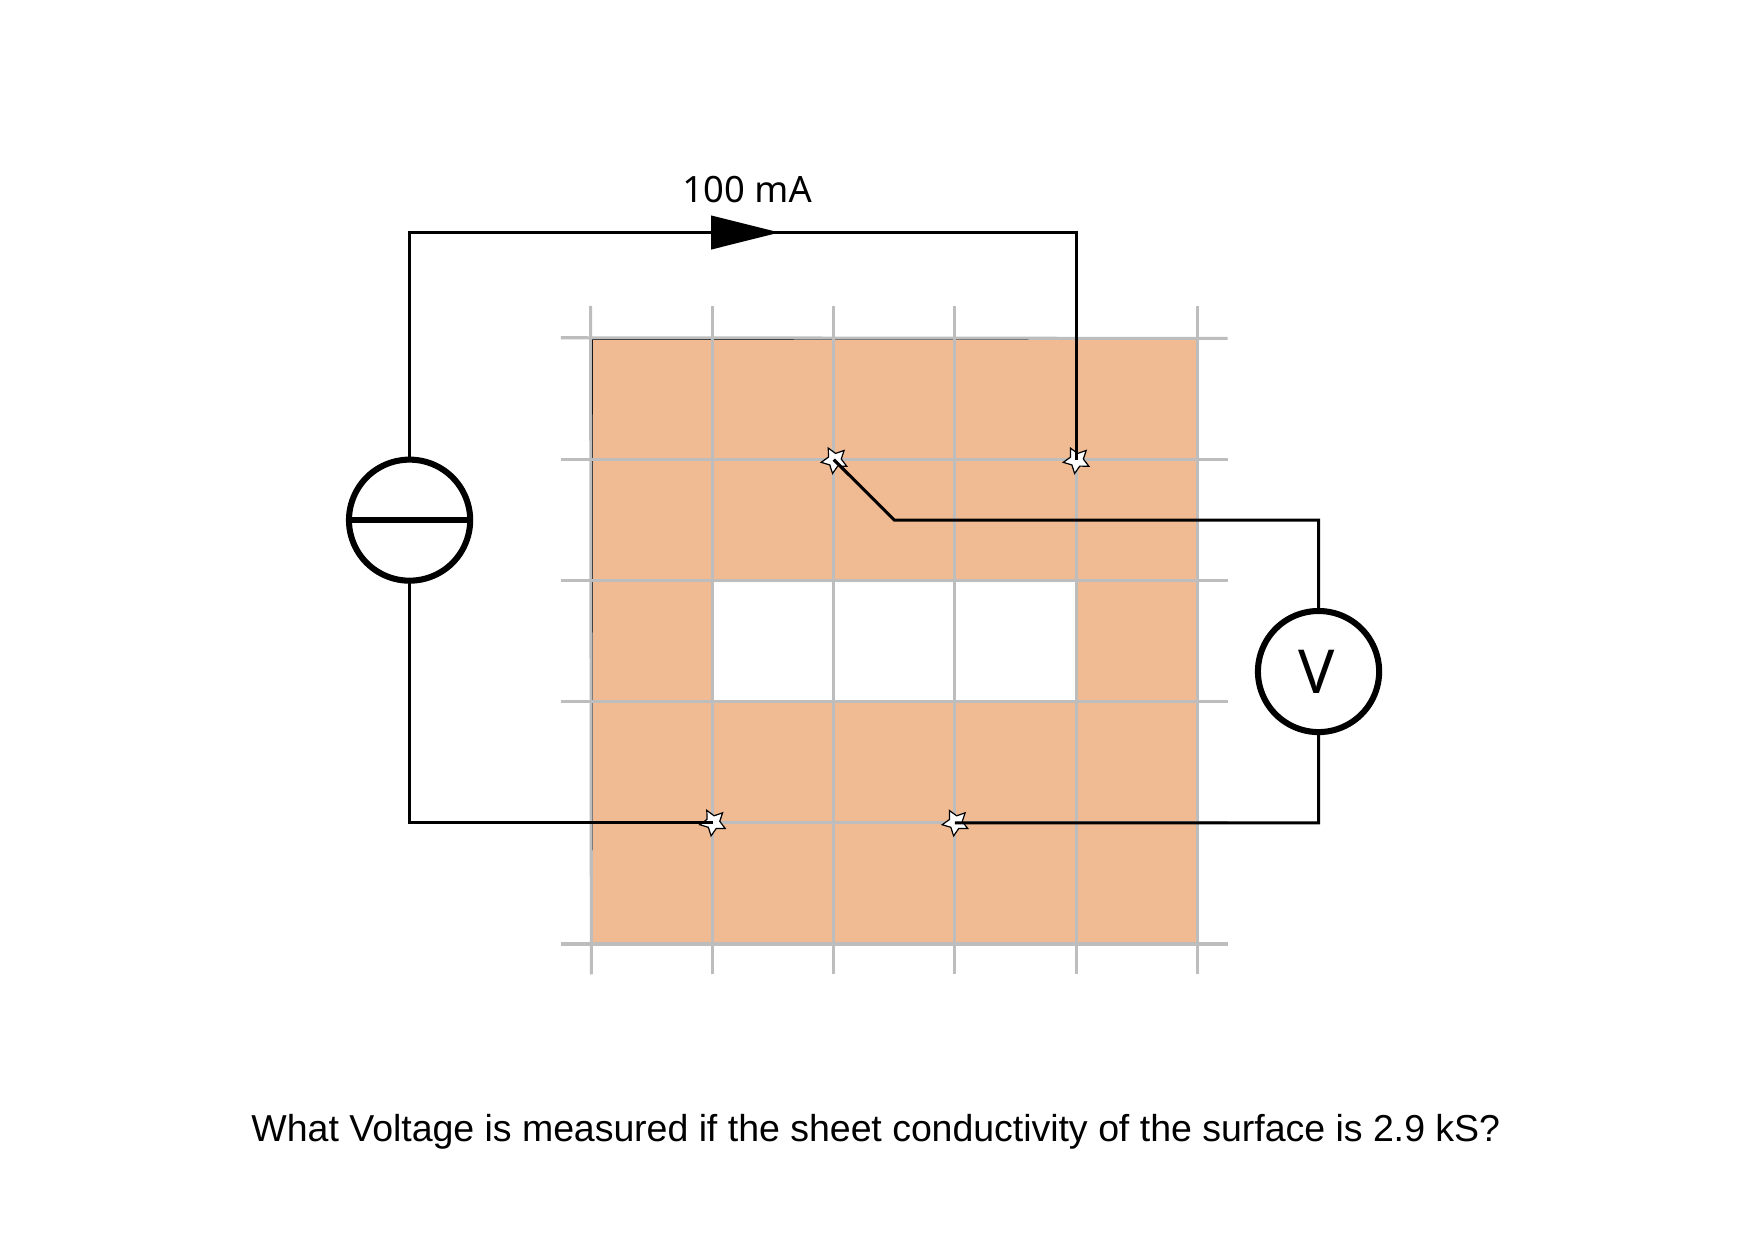

What Voltage is measured if the sheet conductivity of the surface is 2.9 kS?